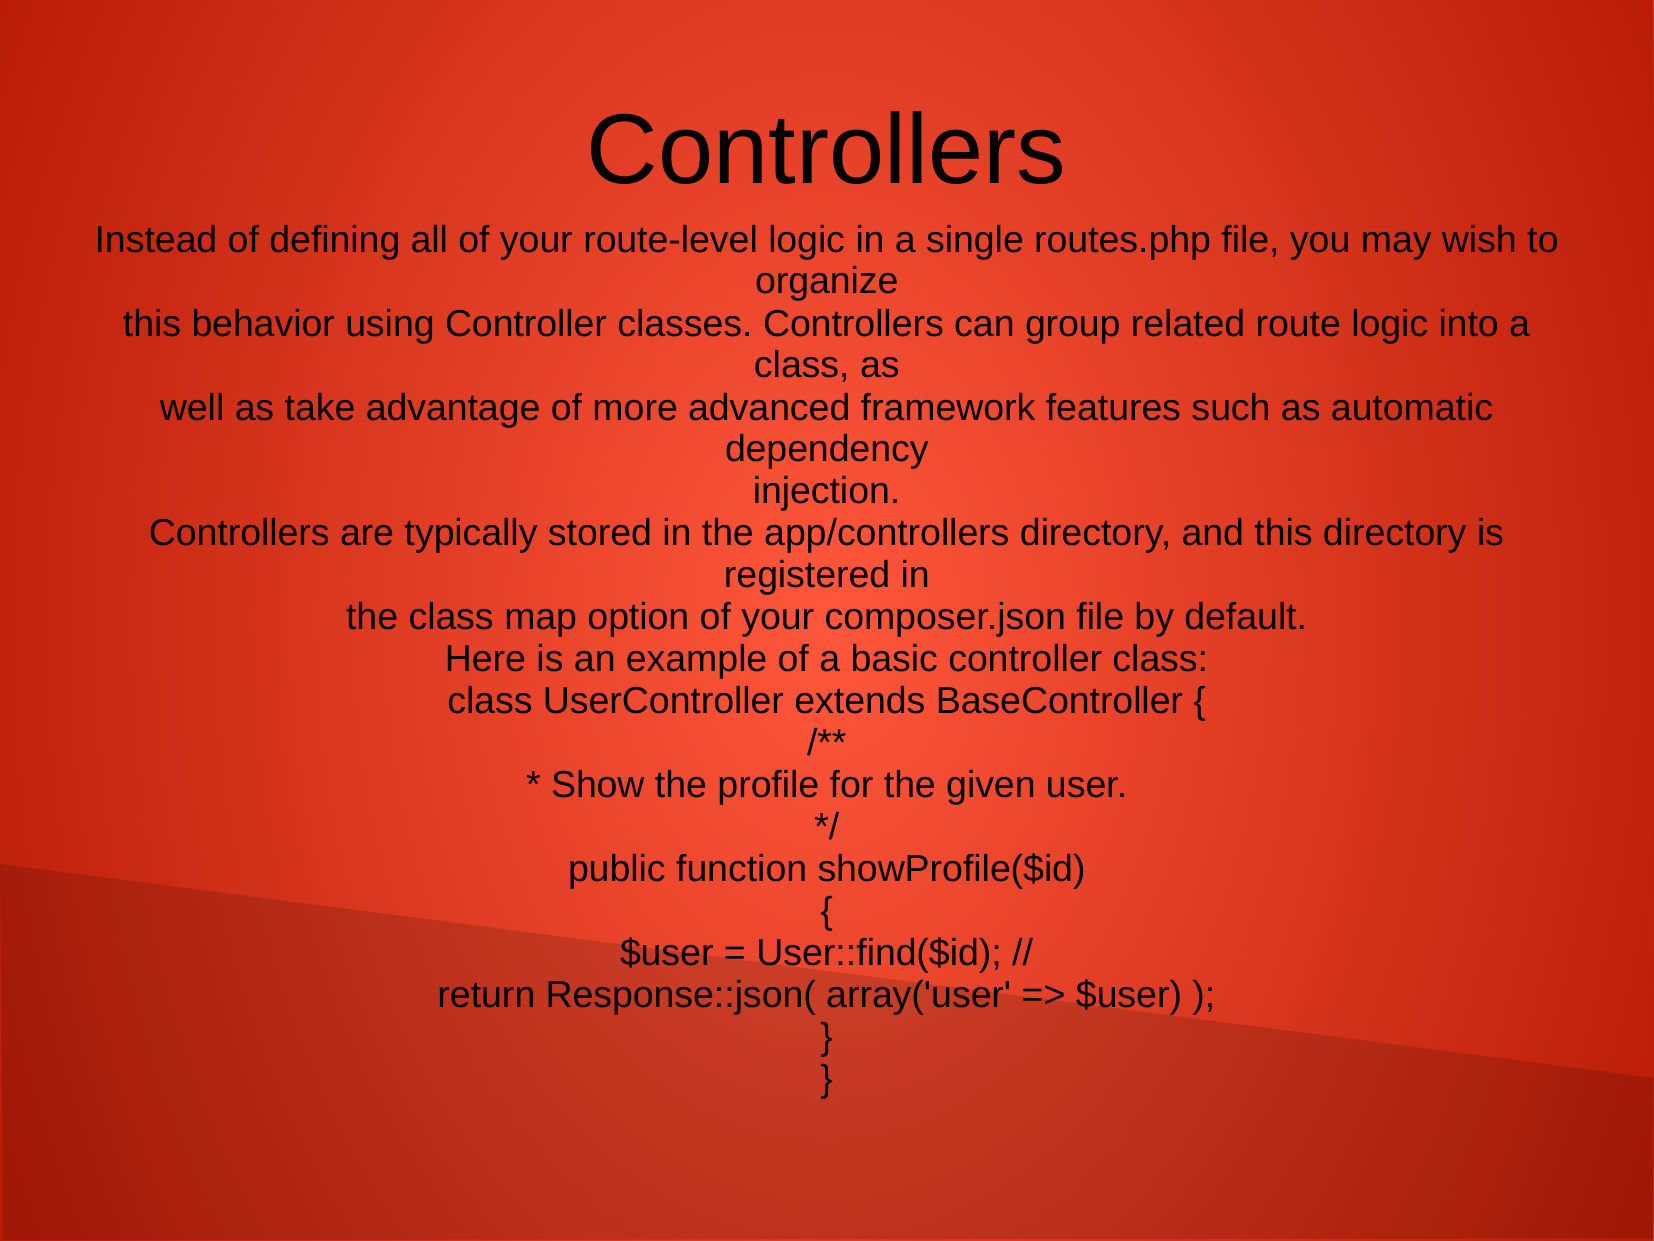

# Controllers
Instead of defining all of your route-level logic in a single routes.php file, you may wish to organize
this behavior using Controller classes. Controllers can group related route logic into a class, as
well as take advantage of more advanced framework features such as automatic dependency
injection.
Controllers are typically stored in the app/controllers directory, and this directory is registered in
the class map option of your composer.json file by default.
Here is an example of a basic controller class:
class UserController extends BaseController {
/**
* Show the profile for the given user.
*/
public function showProfile($id)
{
$user = User::find($id); //
return Response::json( array('user' => $user) );
}
}